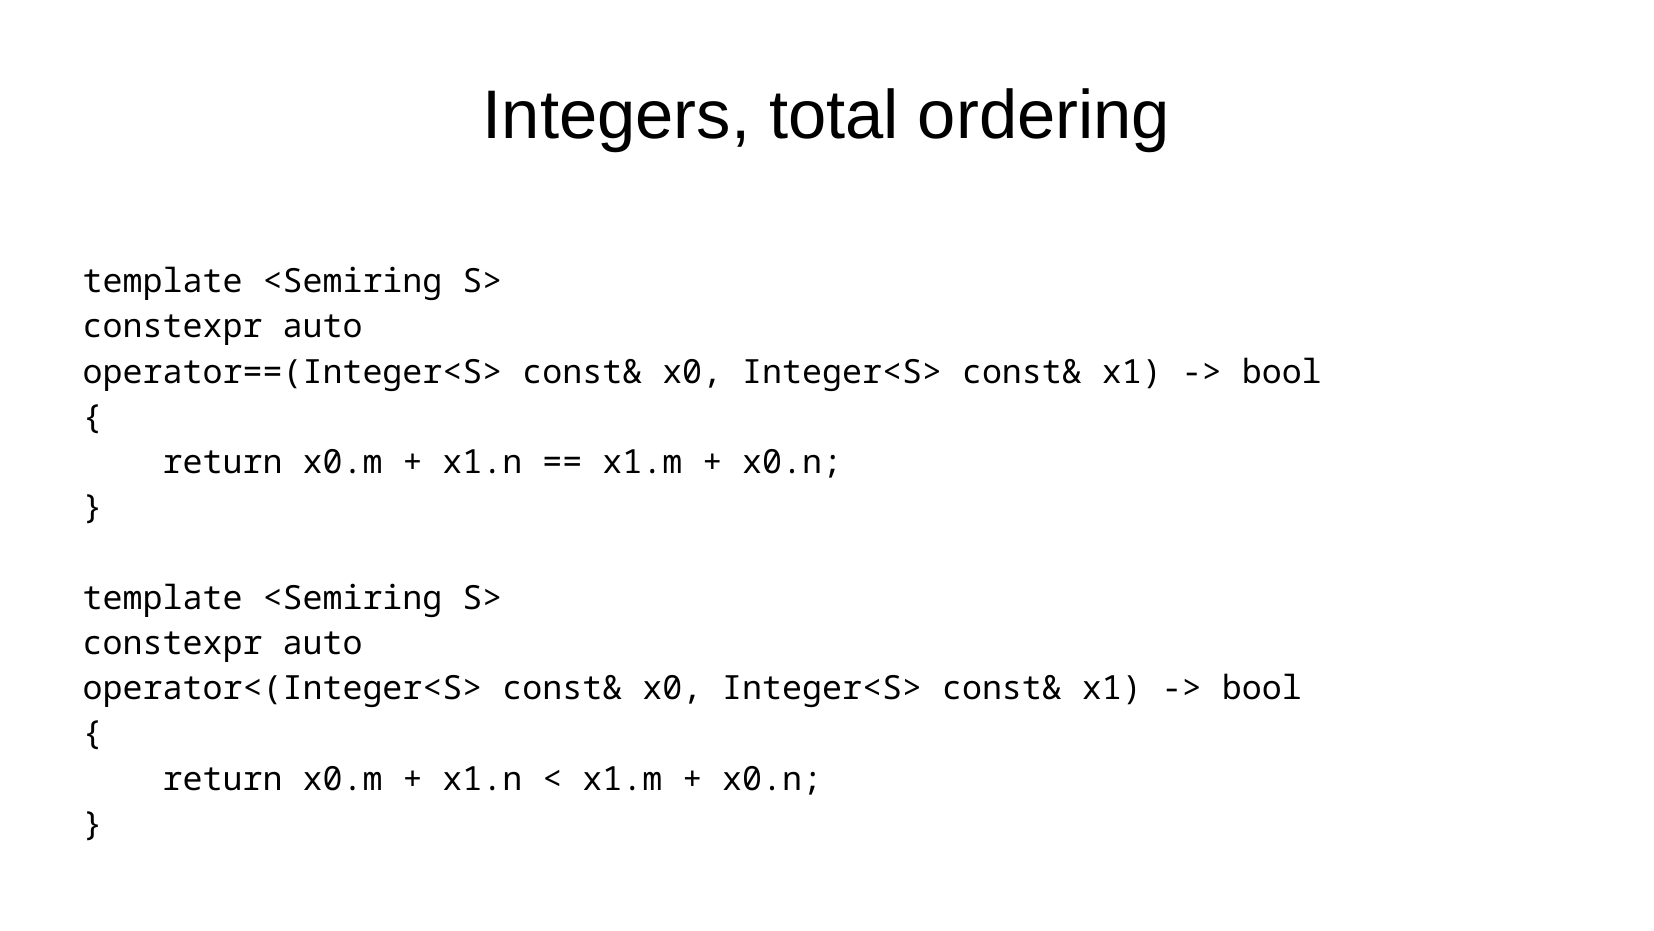

Integers, total ordering
# template <Semiring S>
constexpr auto
operator==(Integer<S> const& x0, Integer<S> const& x1) -> bool
{
 return x0.m + x1.n == x1.m + x0.n;
}
template <Semiring S>
constexpr auto
operator<(Integer<S> const& x0, Integer<S> const& x1) -> bool
{
 return x0.m + x1.n < x1.m + x0.n;
}